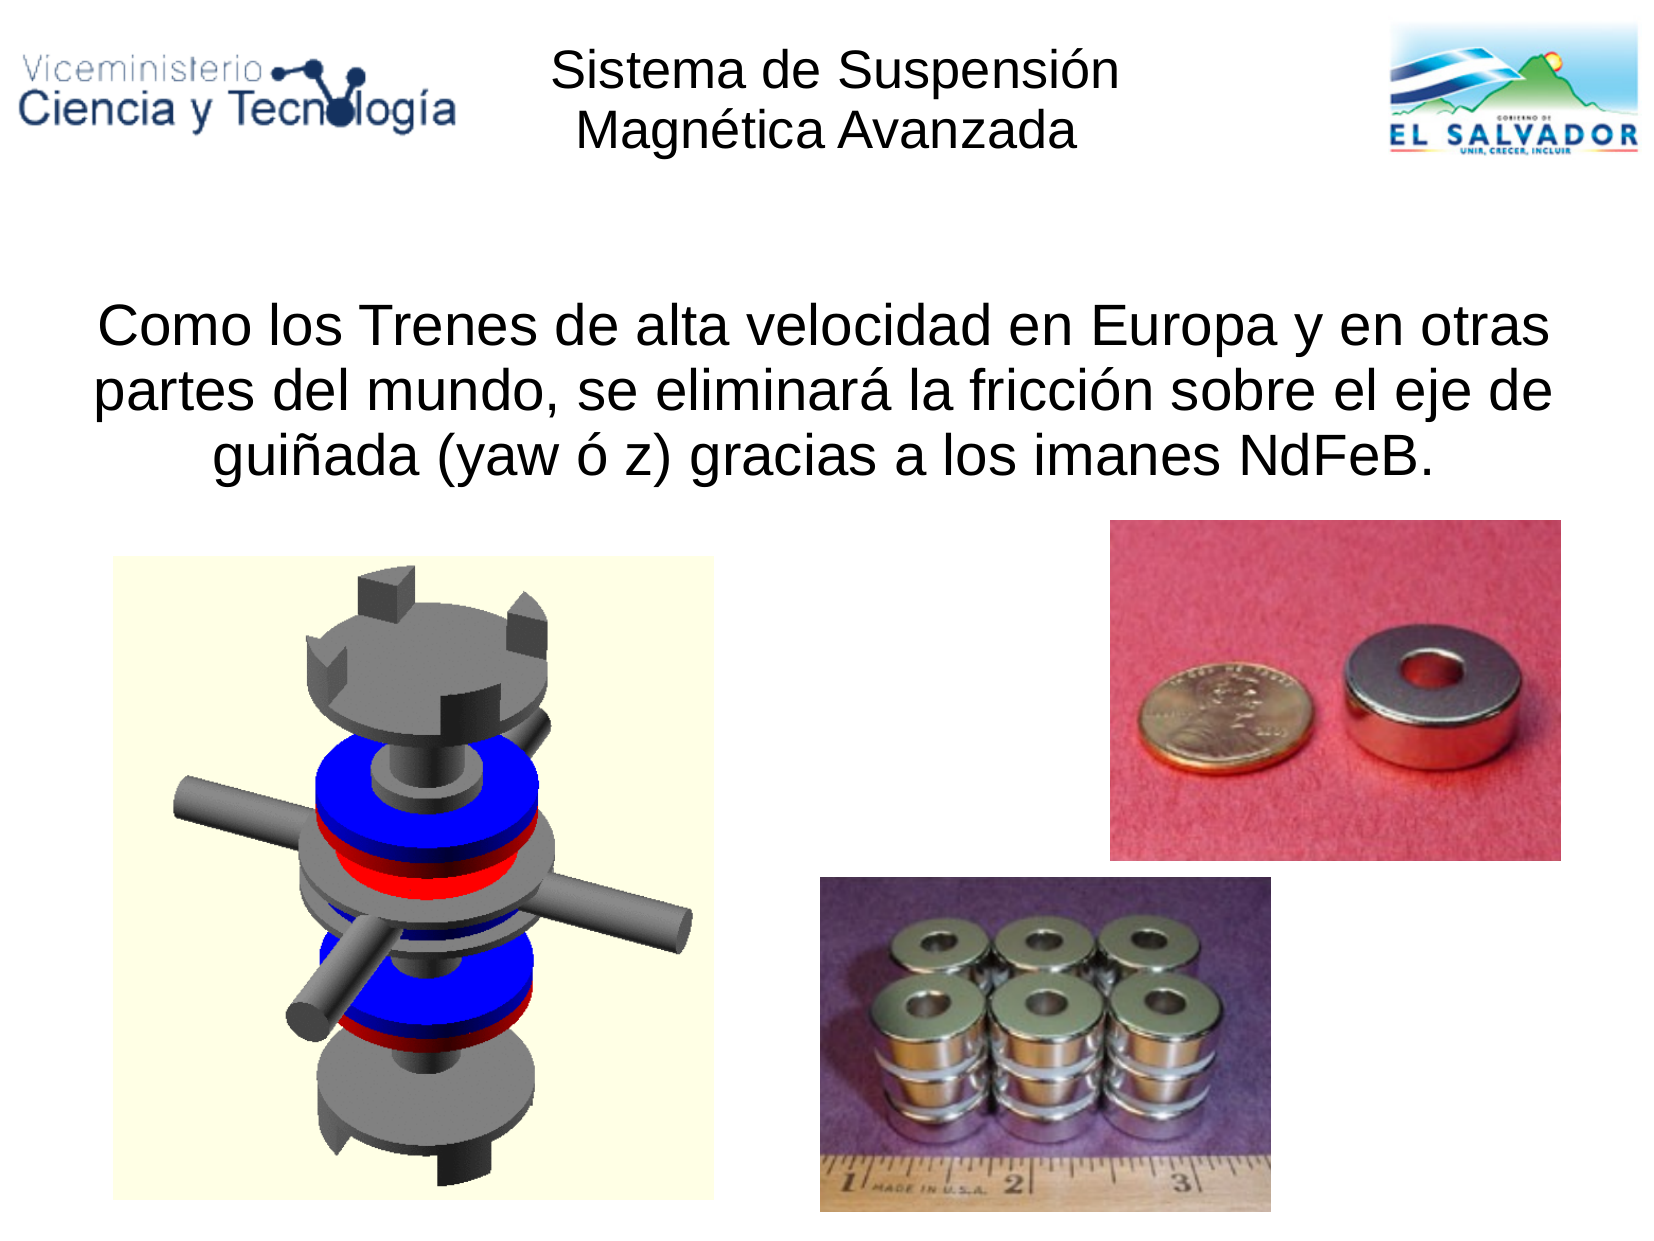

Sistema de Suspensión
Magnética Avanzada
# Como los Trenes de alta velocidad en Europa y en otras partes del mundo, se eliminará la fricción sobre el eje de guiñada (yaw ó z) gracias a los imanes NdFeB.